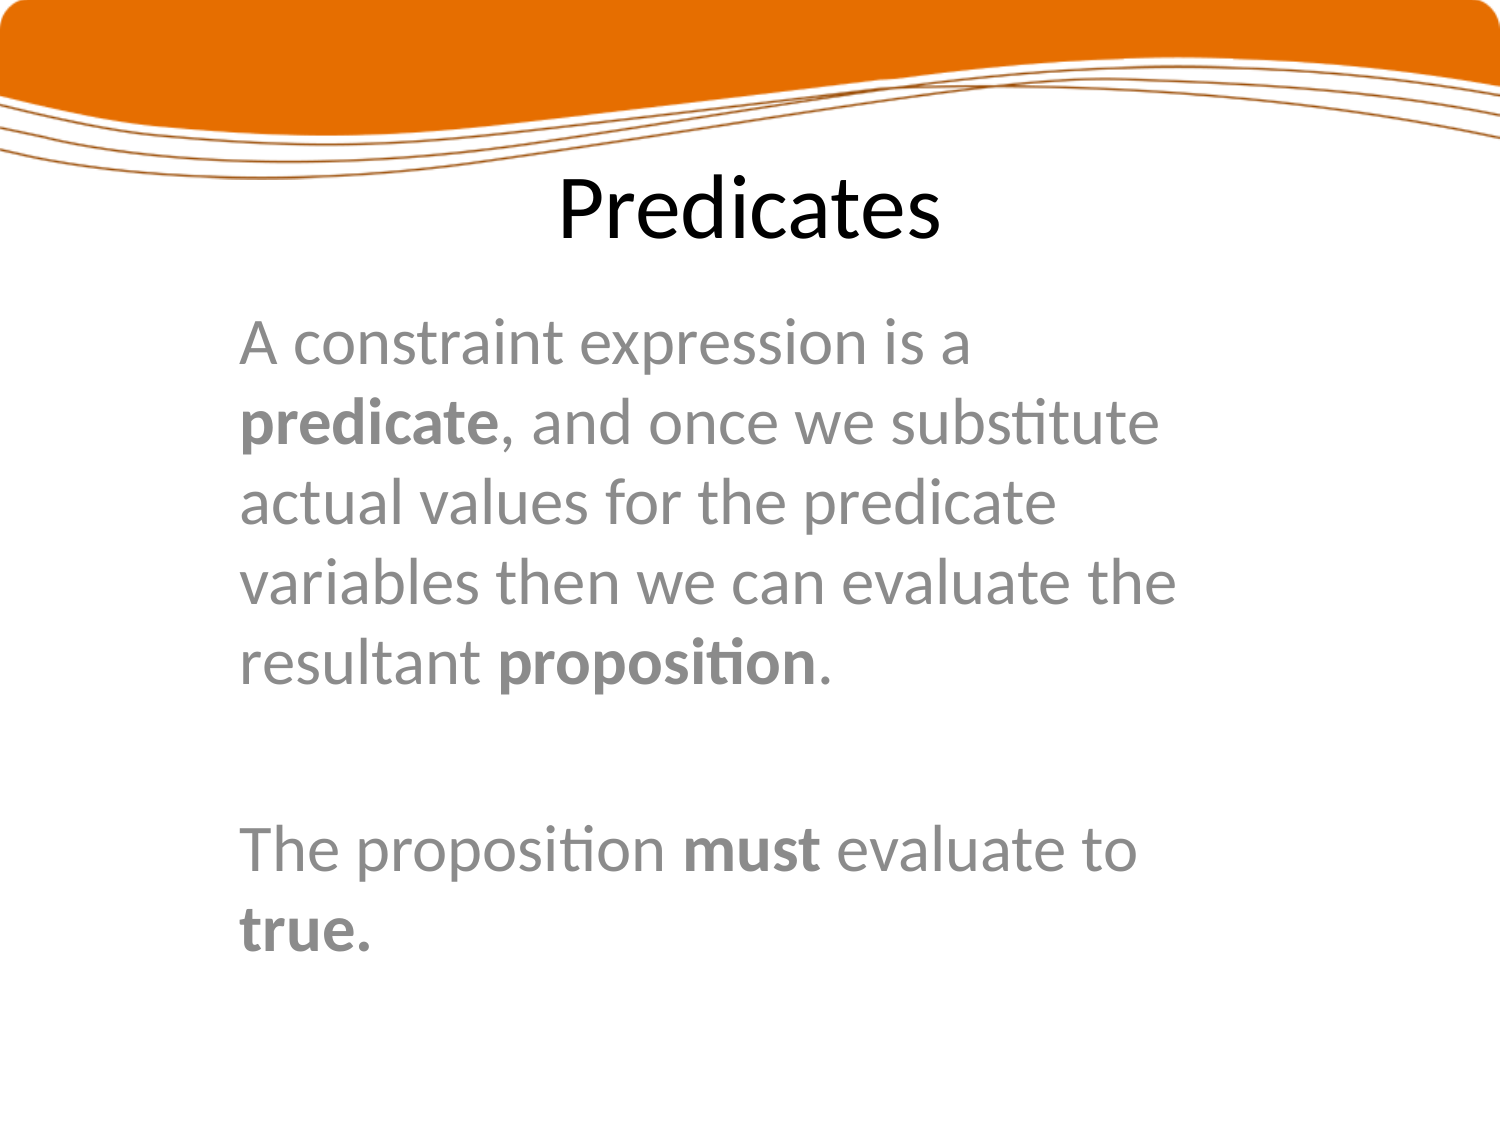

Predicates
A constraint expression is a predicate, and once we substitute actual values for the predicate variables then we can evaluate the resultant proposition.
The proposition must evaluate to true.